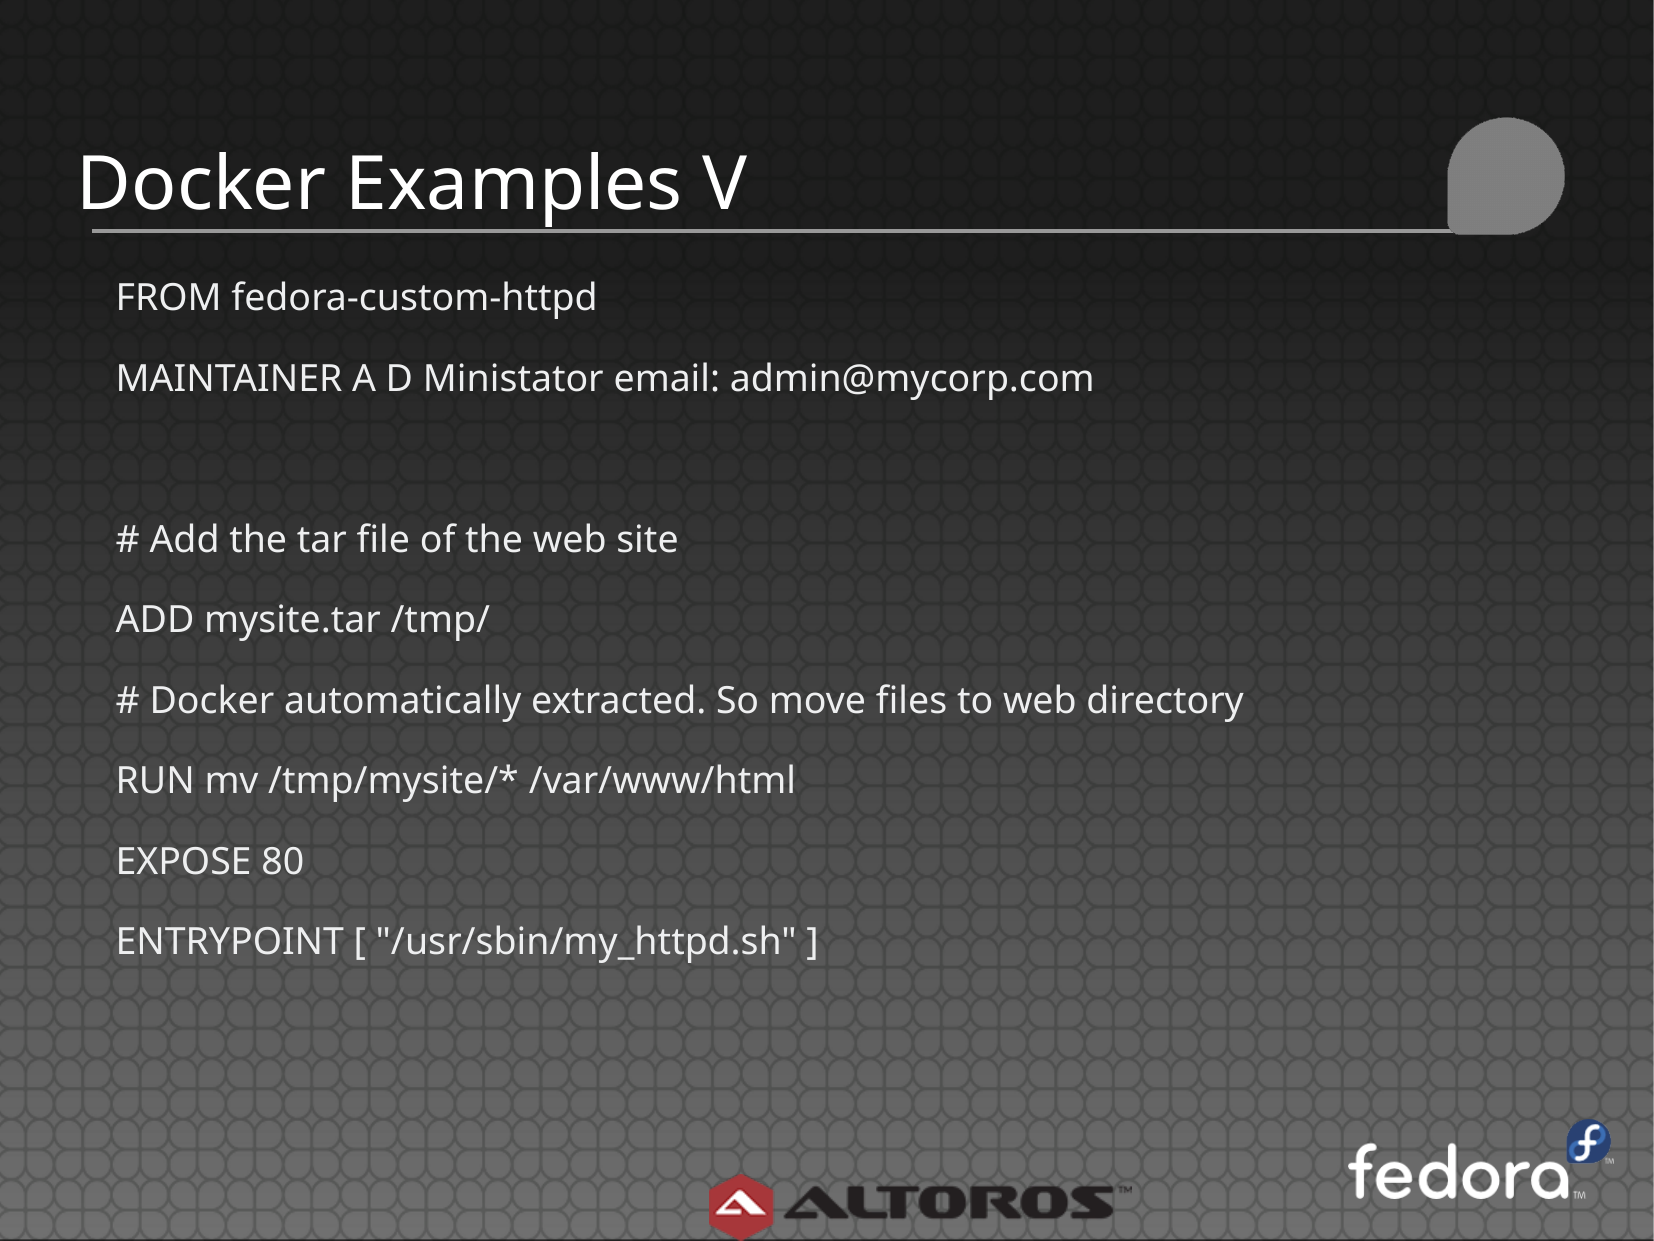

FROM fedora-custom-httpd
MAINTAINER A D Ministator email: admin@mycorp.com
# Add the tar file of the web site
ADD mysite.tar /tmp/
# Docker automatically extracted. So move files to web directory
RUN mv /tmp/mysite/* /var/www/html
EXPOSE 80
ENTRYPOINT [ "/usr/sbin/my_httpd.sh" ]
# Docker Examples V